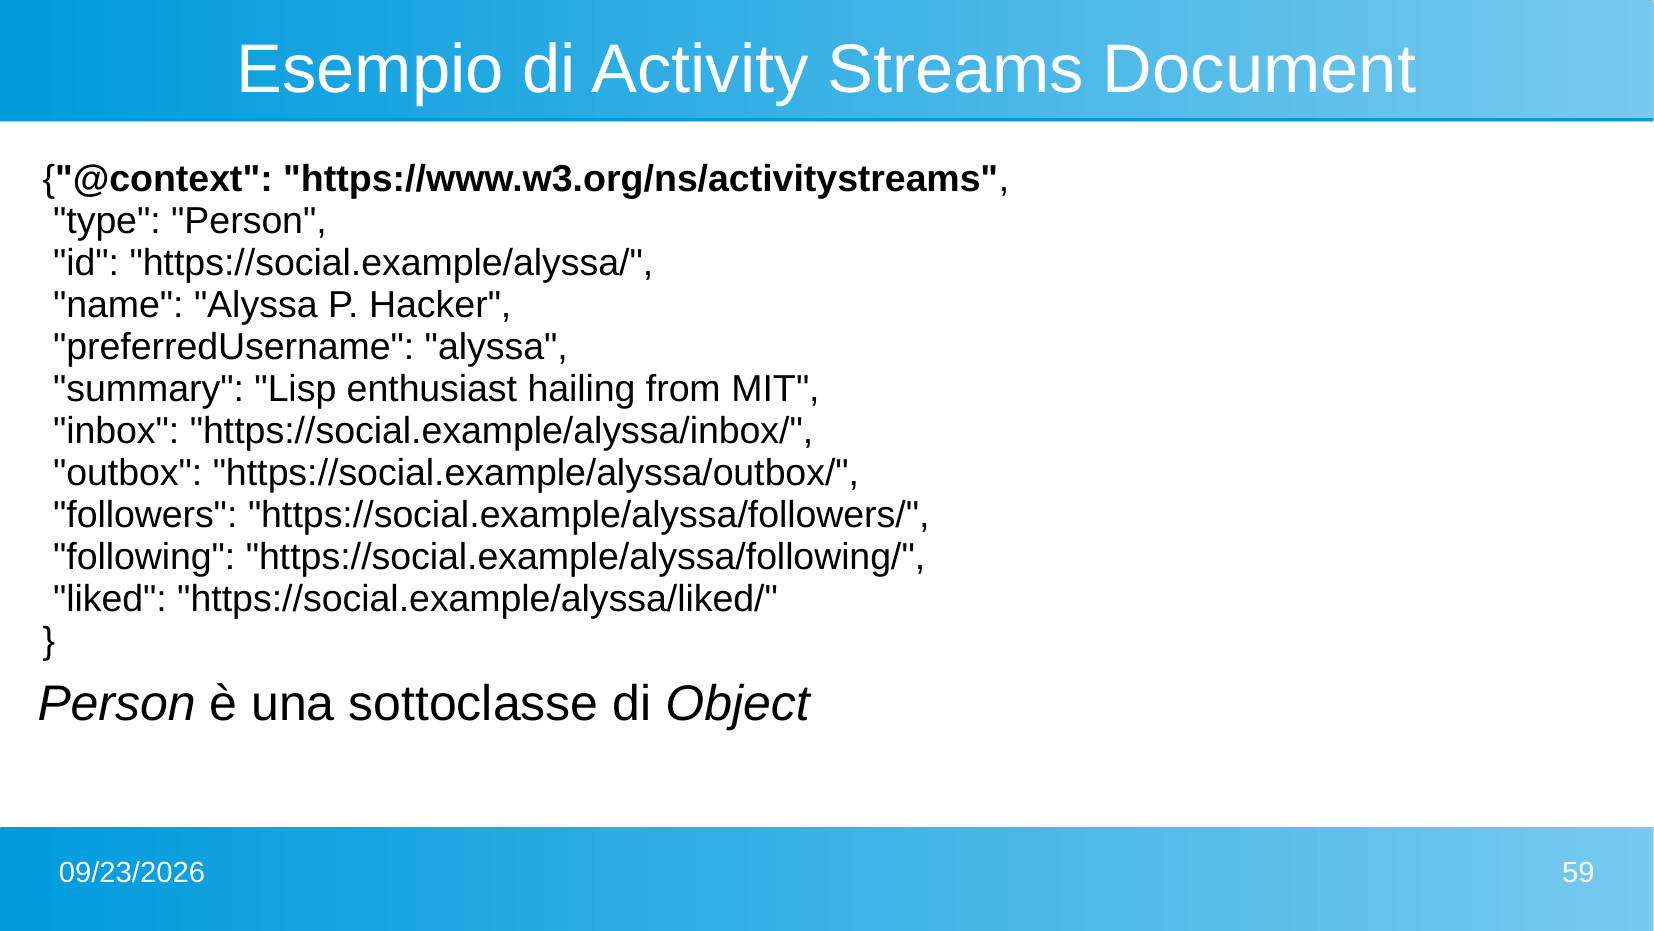

# Esempio di Activity Streams Document
{"@context": "https://www.w3.org/ns/activitystreams",
 "type": "Person",
 "id": "https://social.example/alyssa/",
 "name": "Alyssa P. Hacker",
 "preferredUsername": "alyssa",
 "summary": "Lisp enthusiast hailing from MIT",
 "inbox": "https://social.example/alyssa/inbox/",
 "outbox": "https://social.example/alyssa/outbox/",
 "followers": "https://social.example/alyssa/followers/",
 "following": "https://social.example/alyssa/following/",
 "liked": "https://social.example/alyssa/liked/"
}
Person è una sottoclasse di Object
59